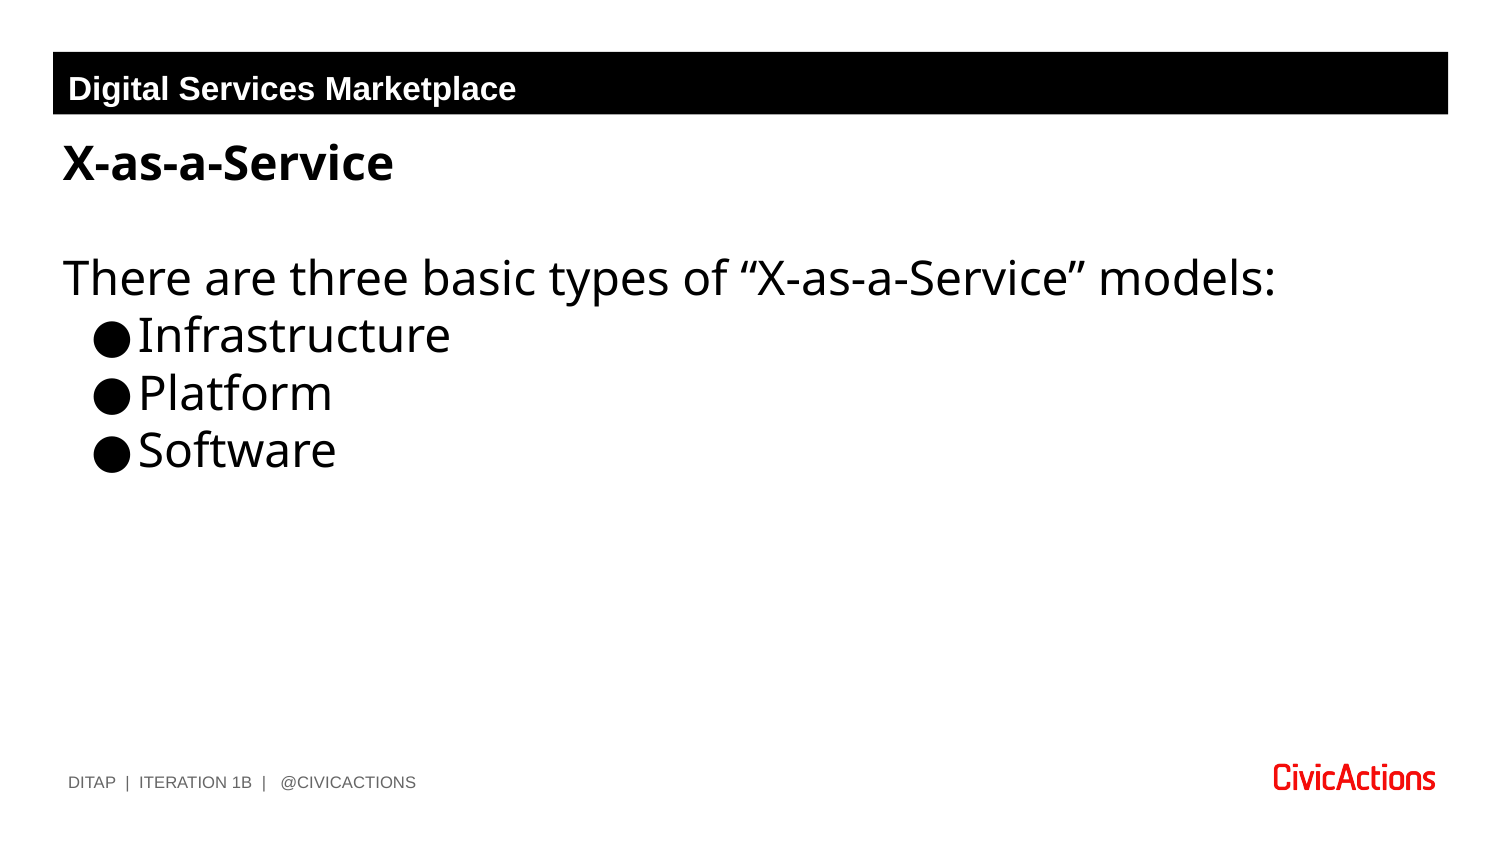

Digital Services Marketplace
X-as-a-Service
There are three basic types of “X-as-a-Service” models:
Infrastructure
Platform
Software